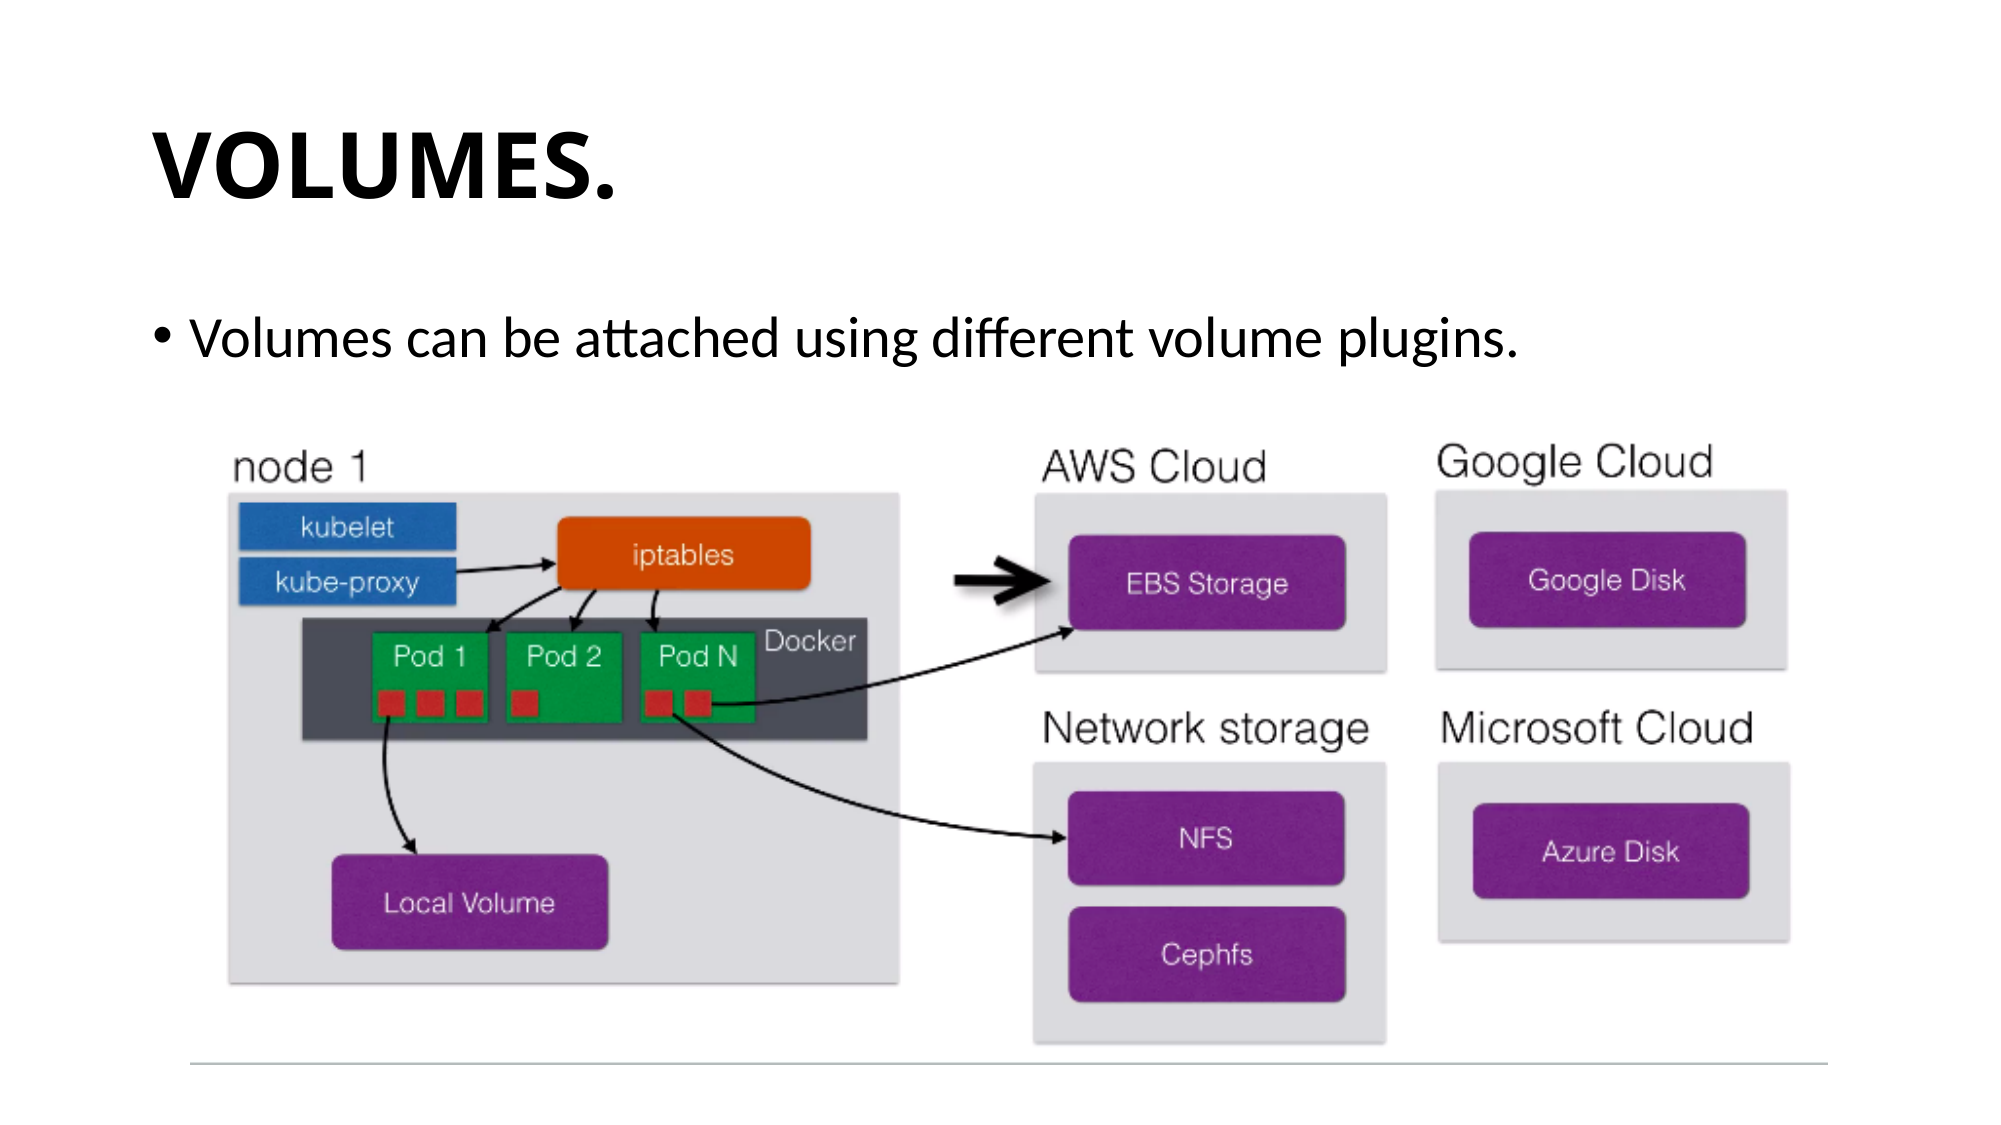

# VOLUMES.
Volumes can be attached using different volume plugins.